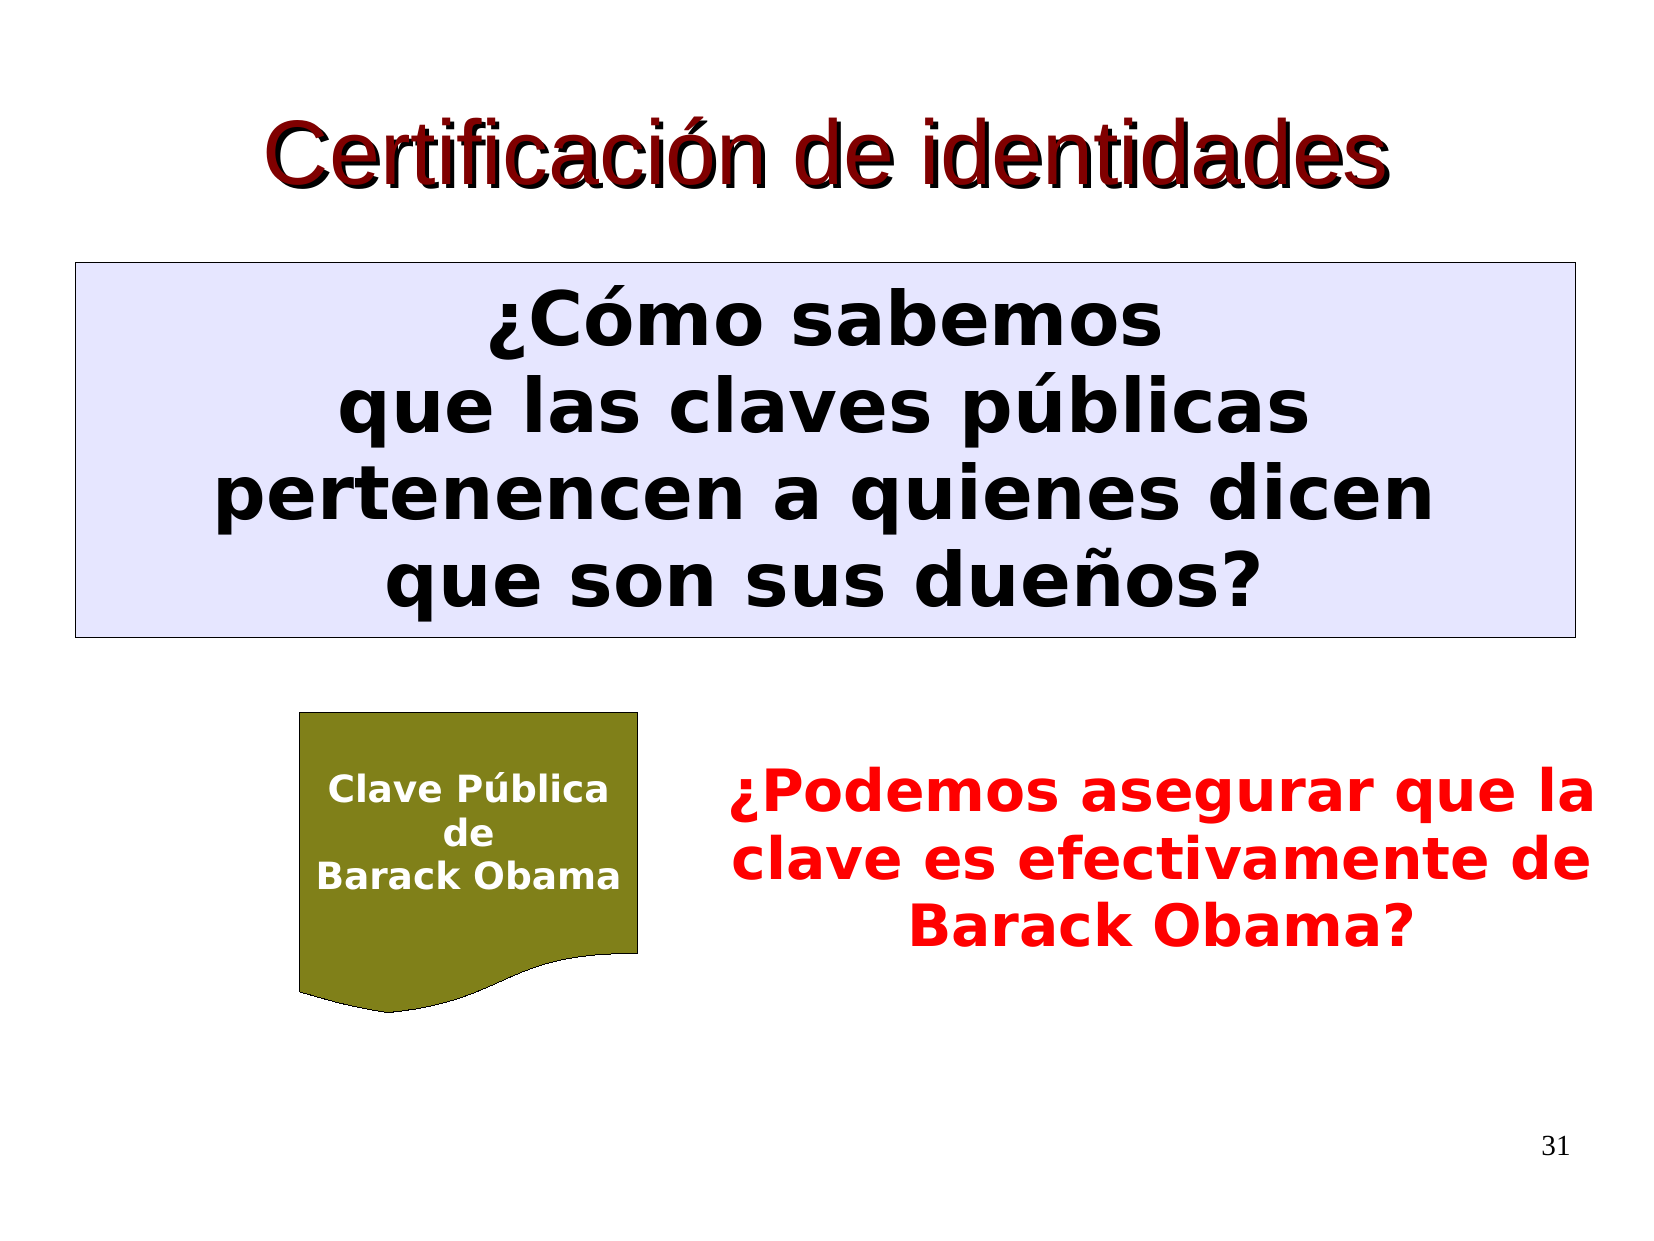

# Certificación de identidades
¿Cómo sabemos
que las claves públicas
pertenencen a quienes dicen
que son sus dueños?
Clave Pública
de
Barack Obama
¿Podemos asegurar que la
clave es efectivamente de
Barack Obama?
31